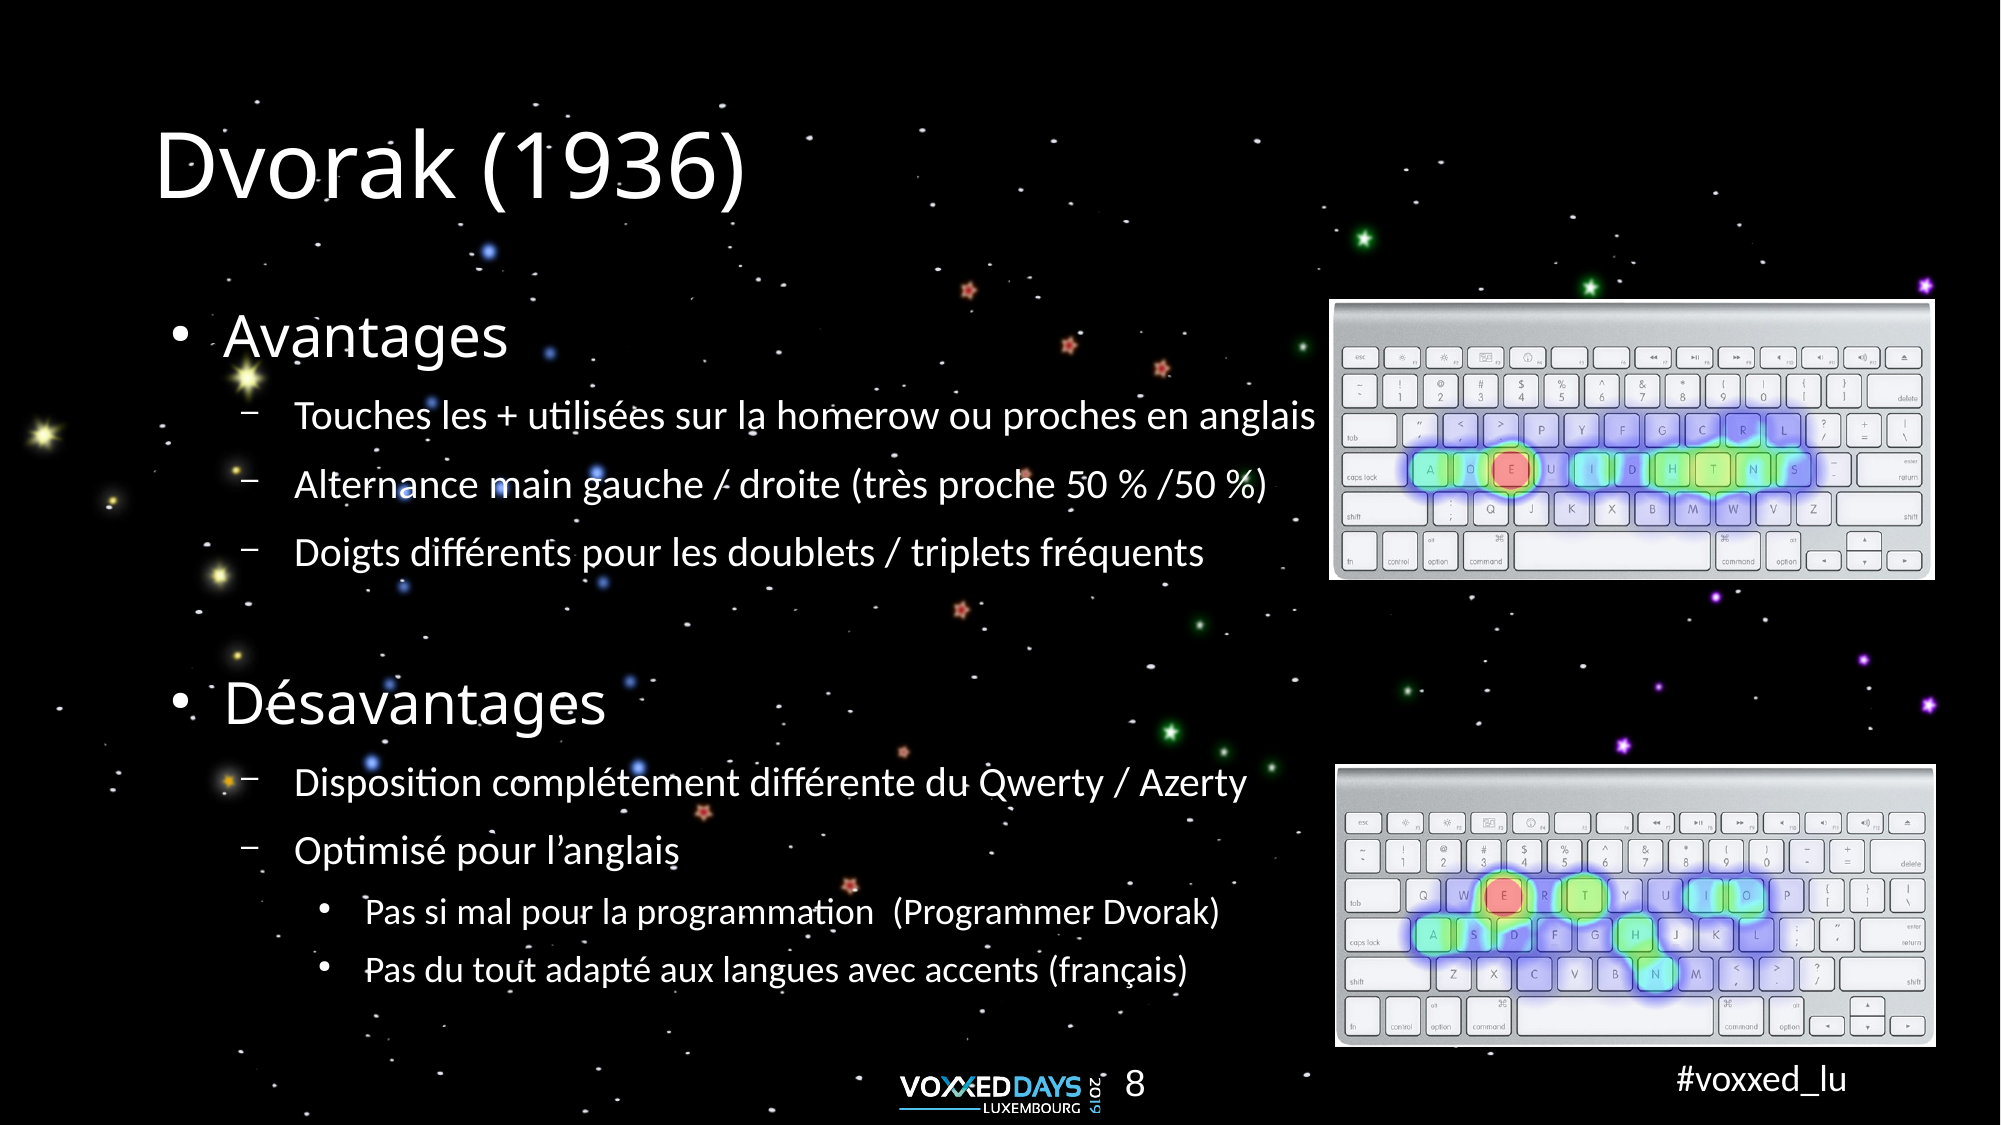

# Dvorak (1936)
Avantages
Touches les + utilisées sur la homerow ou proches en anglais
Alternance main gauche / droite (très proche 50 % /50 %)
Doigts différents pour les doublets / triplets fréquents
Désavantages
Disposition complétement différente du Qwerty / Azerty
Optimisé pour l’anglais
Pas si mal pour la programmation (Programmer Dvorak)
Pas du tout adapté aux langues avec accents (français)